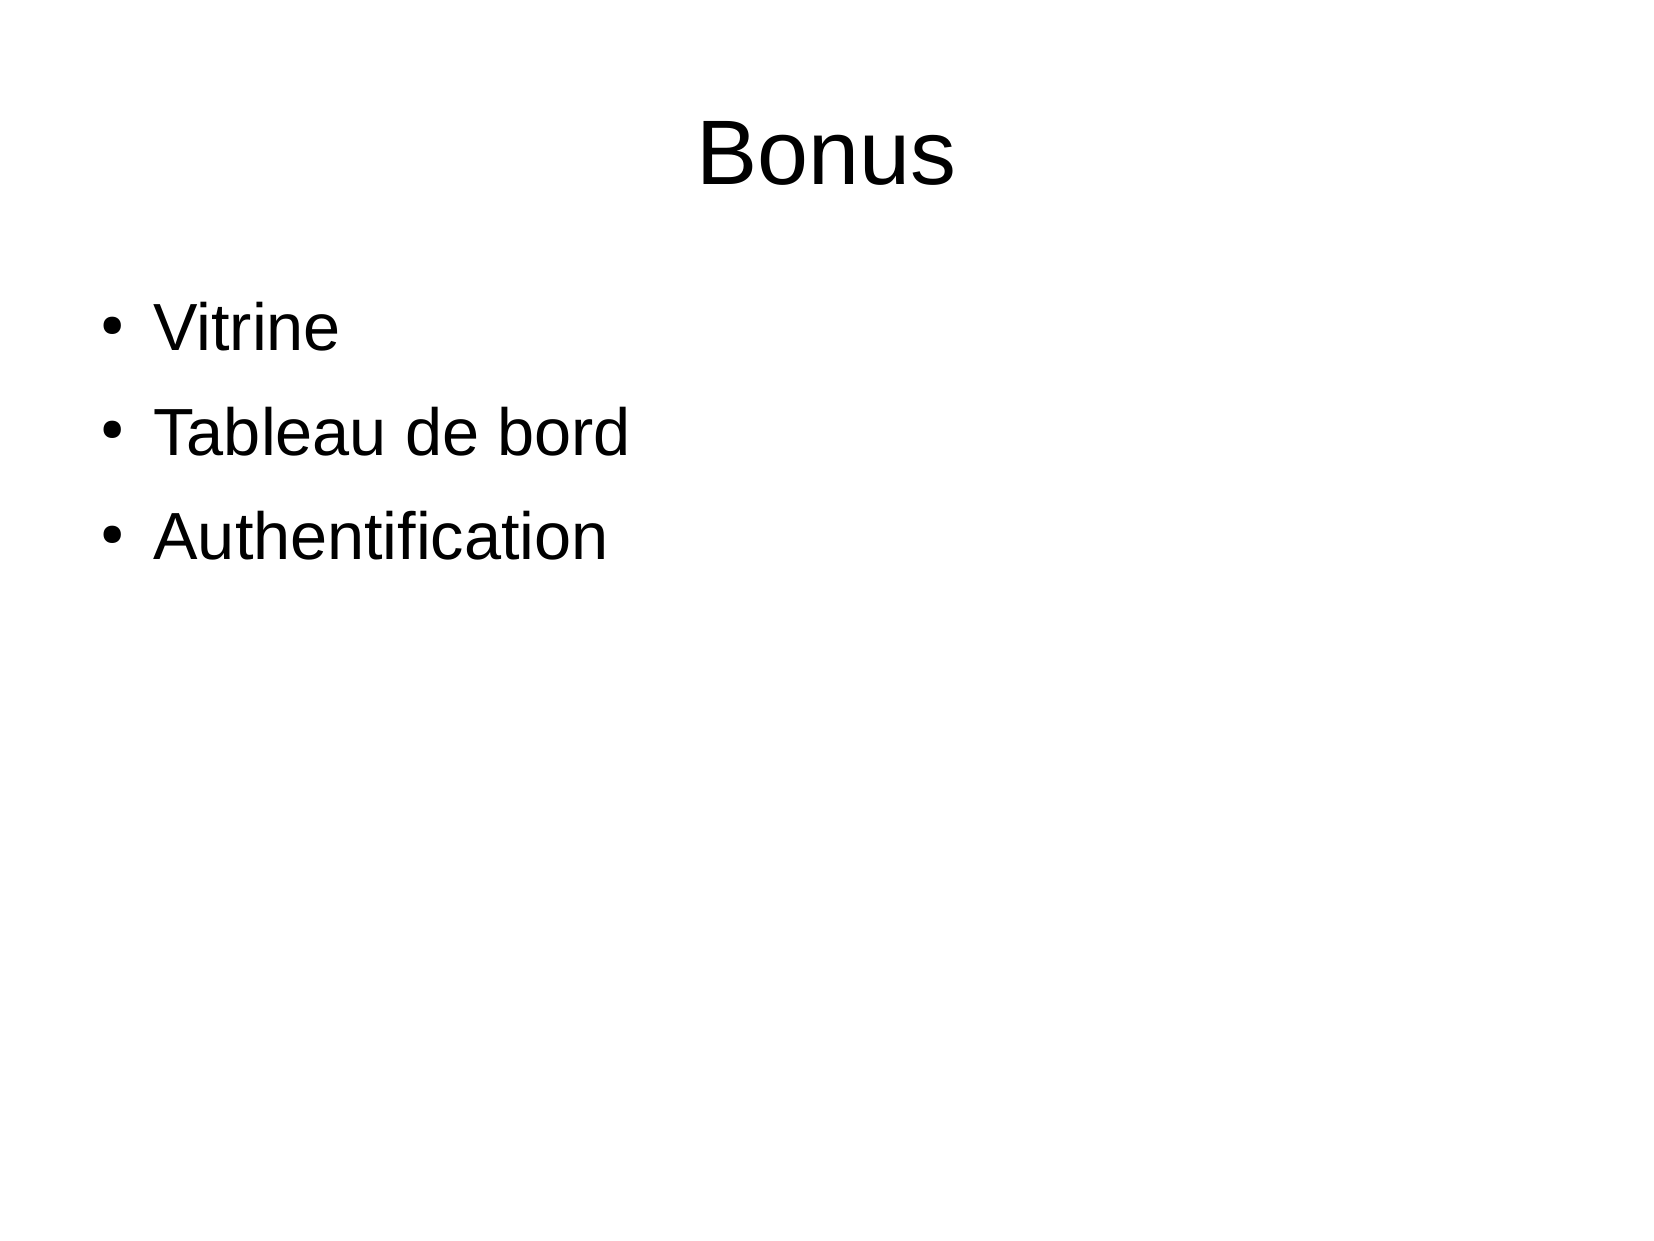

# Bonus
Vitrine
Tableau de bord
Authentification